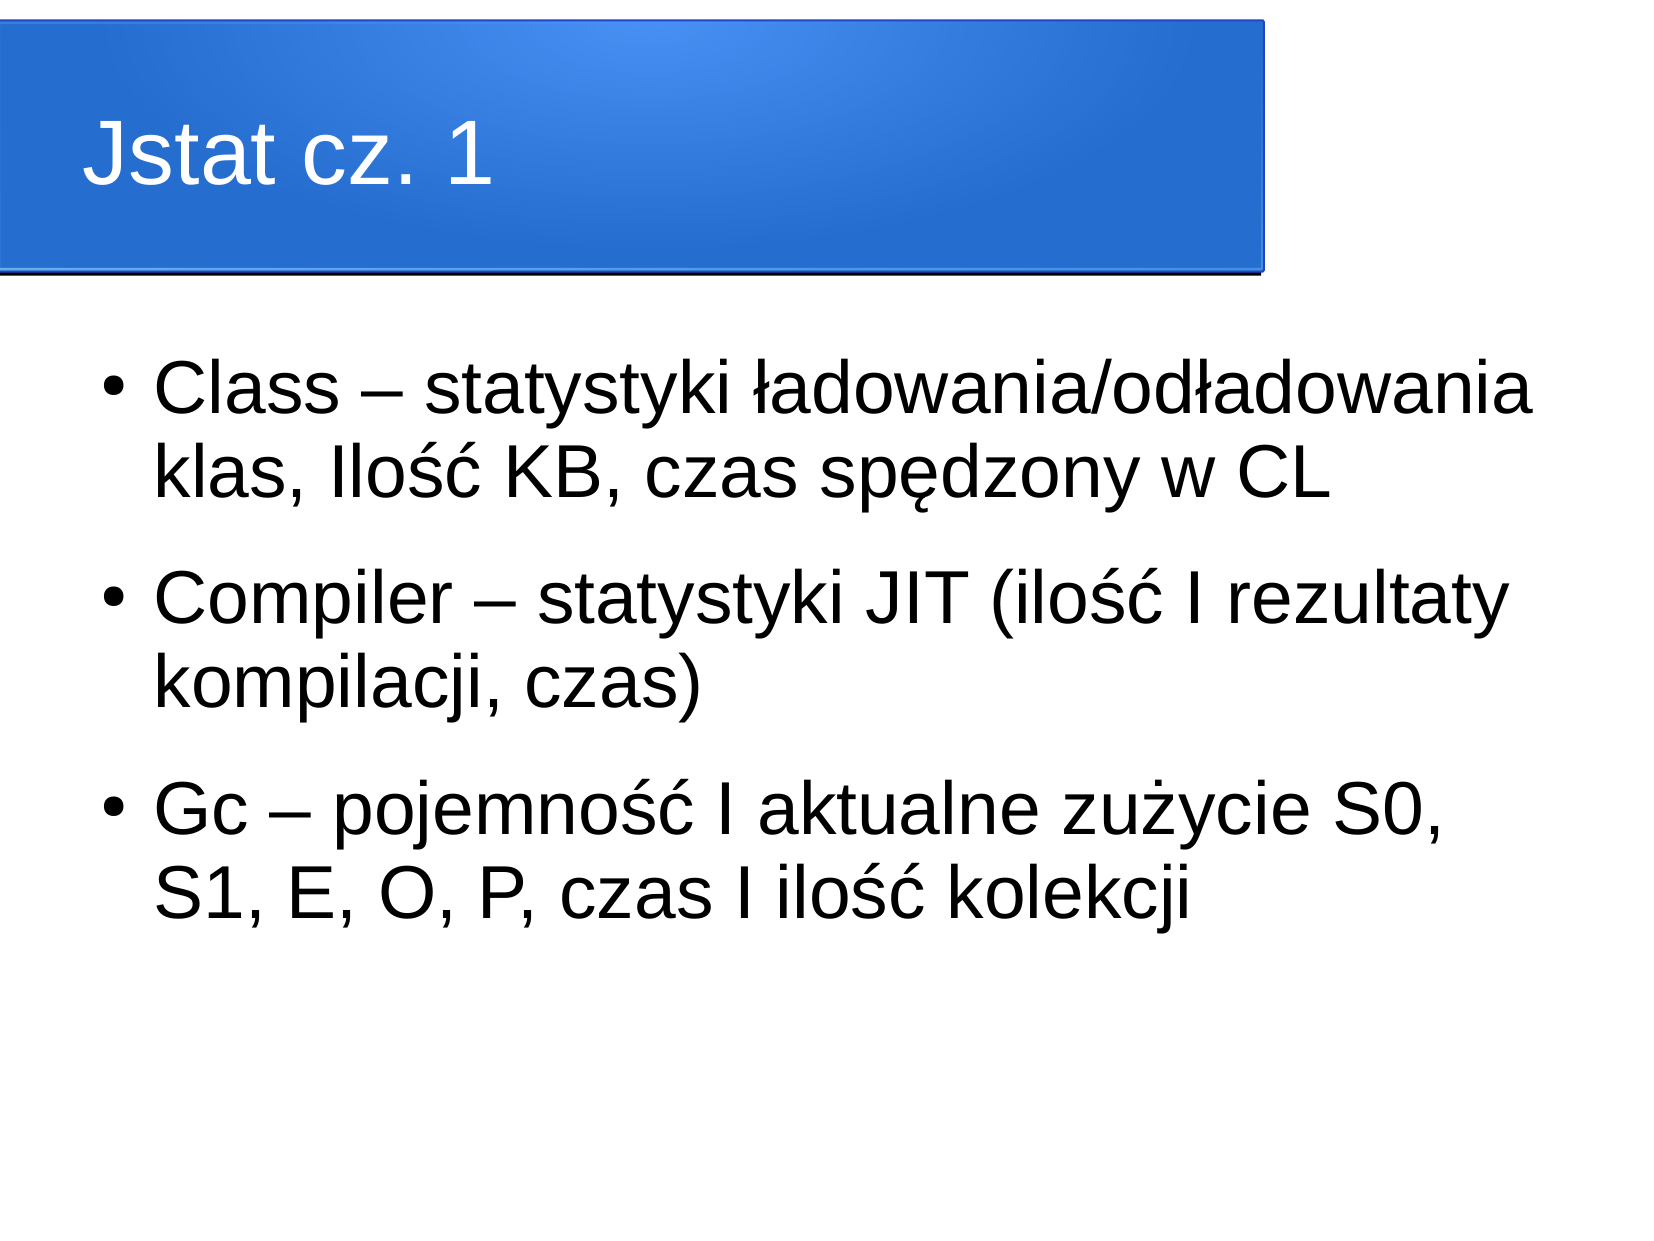

# Jstat cz. 1
Class – statystyki ładowania/odładowania klas, Ilość KB, czas spędzony w CL
Compiler – statystyki JIT (ilość I rezultaty kompilacji, czas)
Gc – pojemność I aktualne zużycie S0, S1, E, O, P, czas I ilość kolekcji